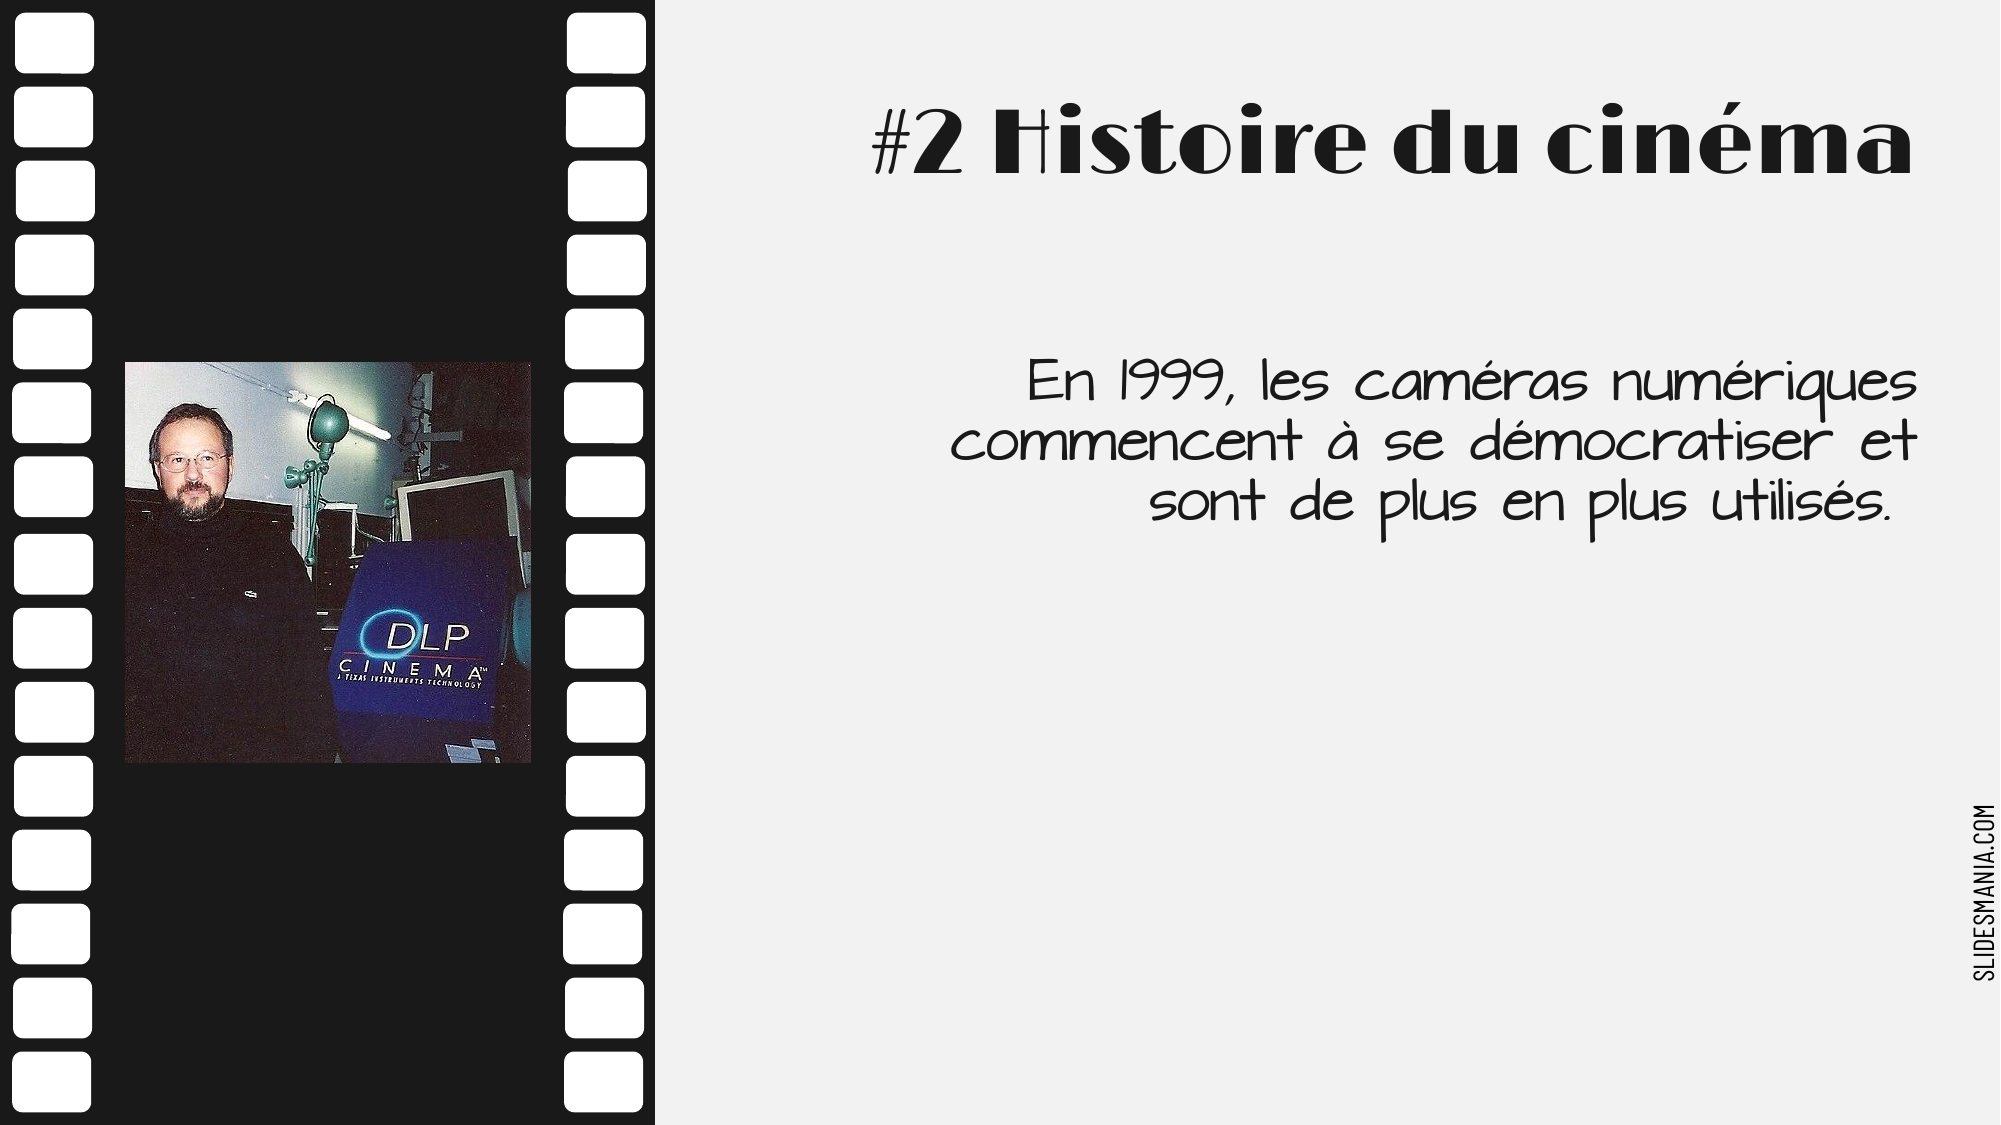

#2 Histoire du cinéma
En 1999, les caméras numériques commencent à se démocratiser et sont de plus en plus utilisés.